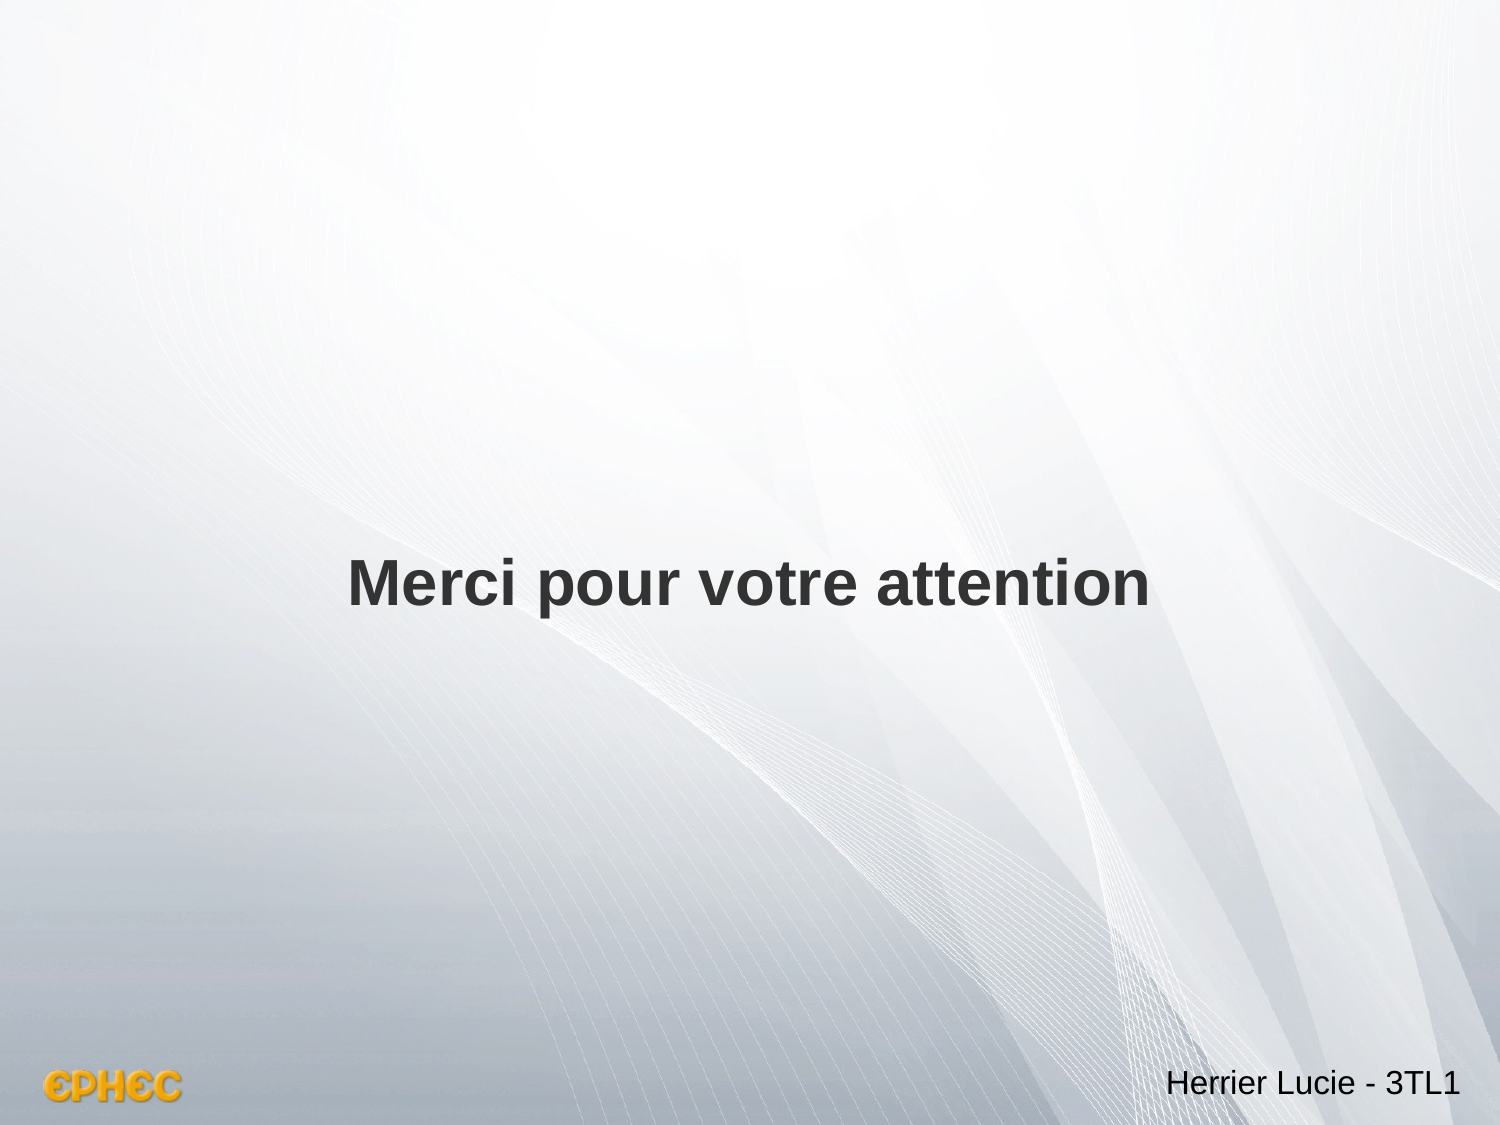

# Merci pour votre attention
Herrier Lucie - 3TL1